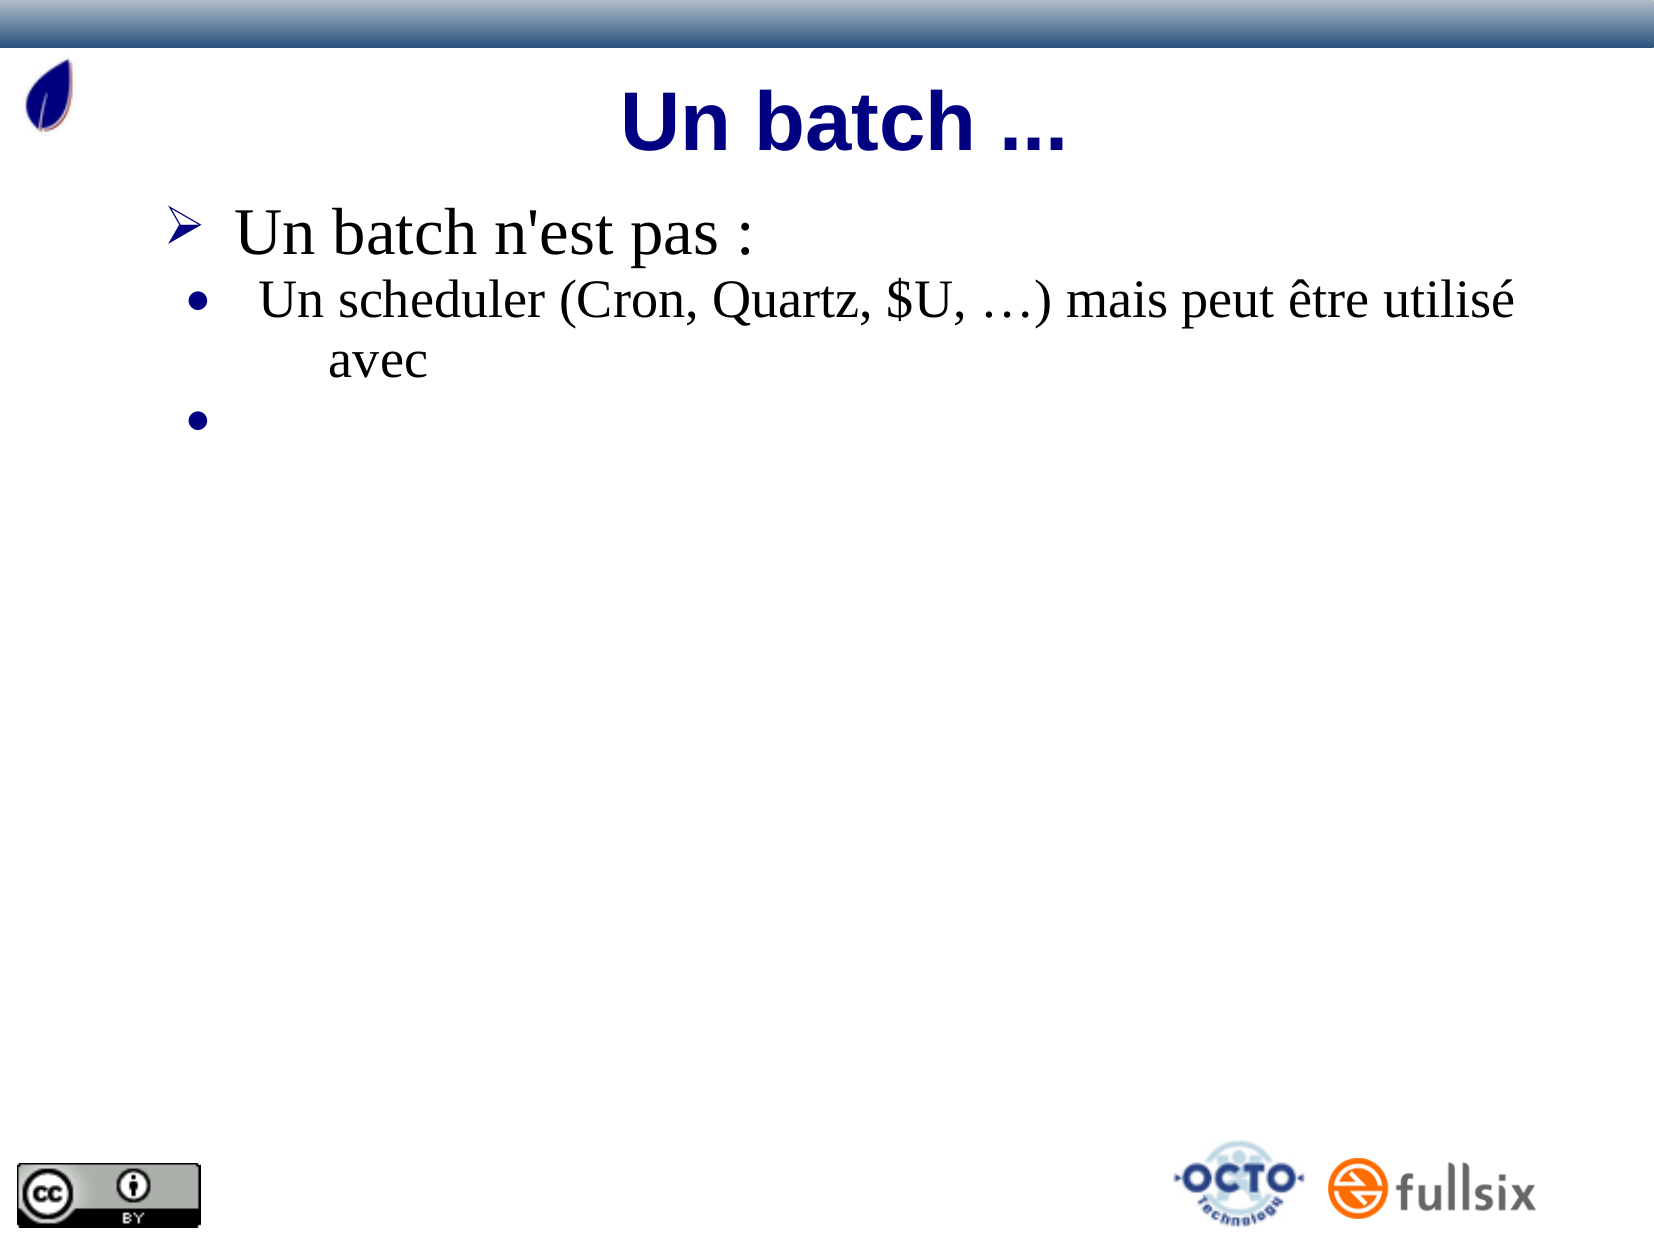

# Un batch ...
Un batch n'est pas :
Un scheduler (Cron, Quartz, $U, …) mais peut être utilisé avec